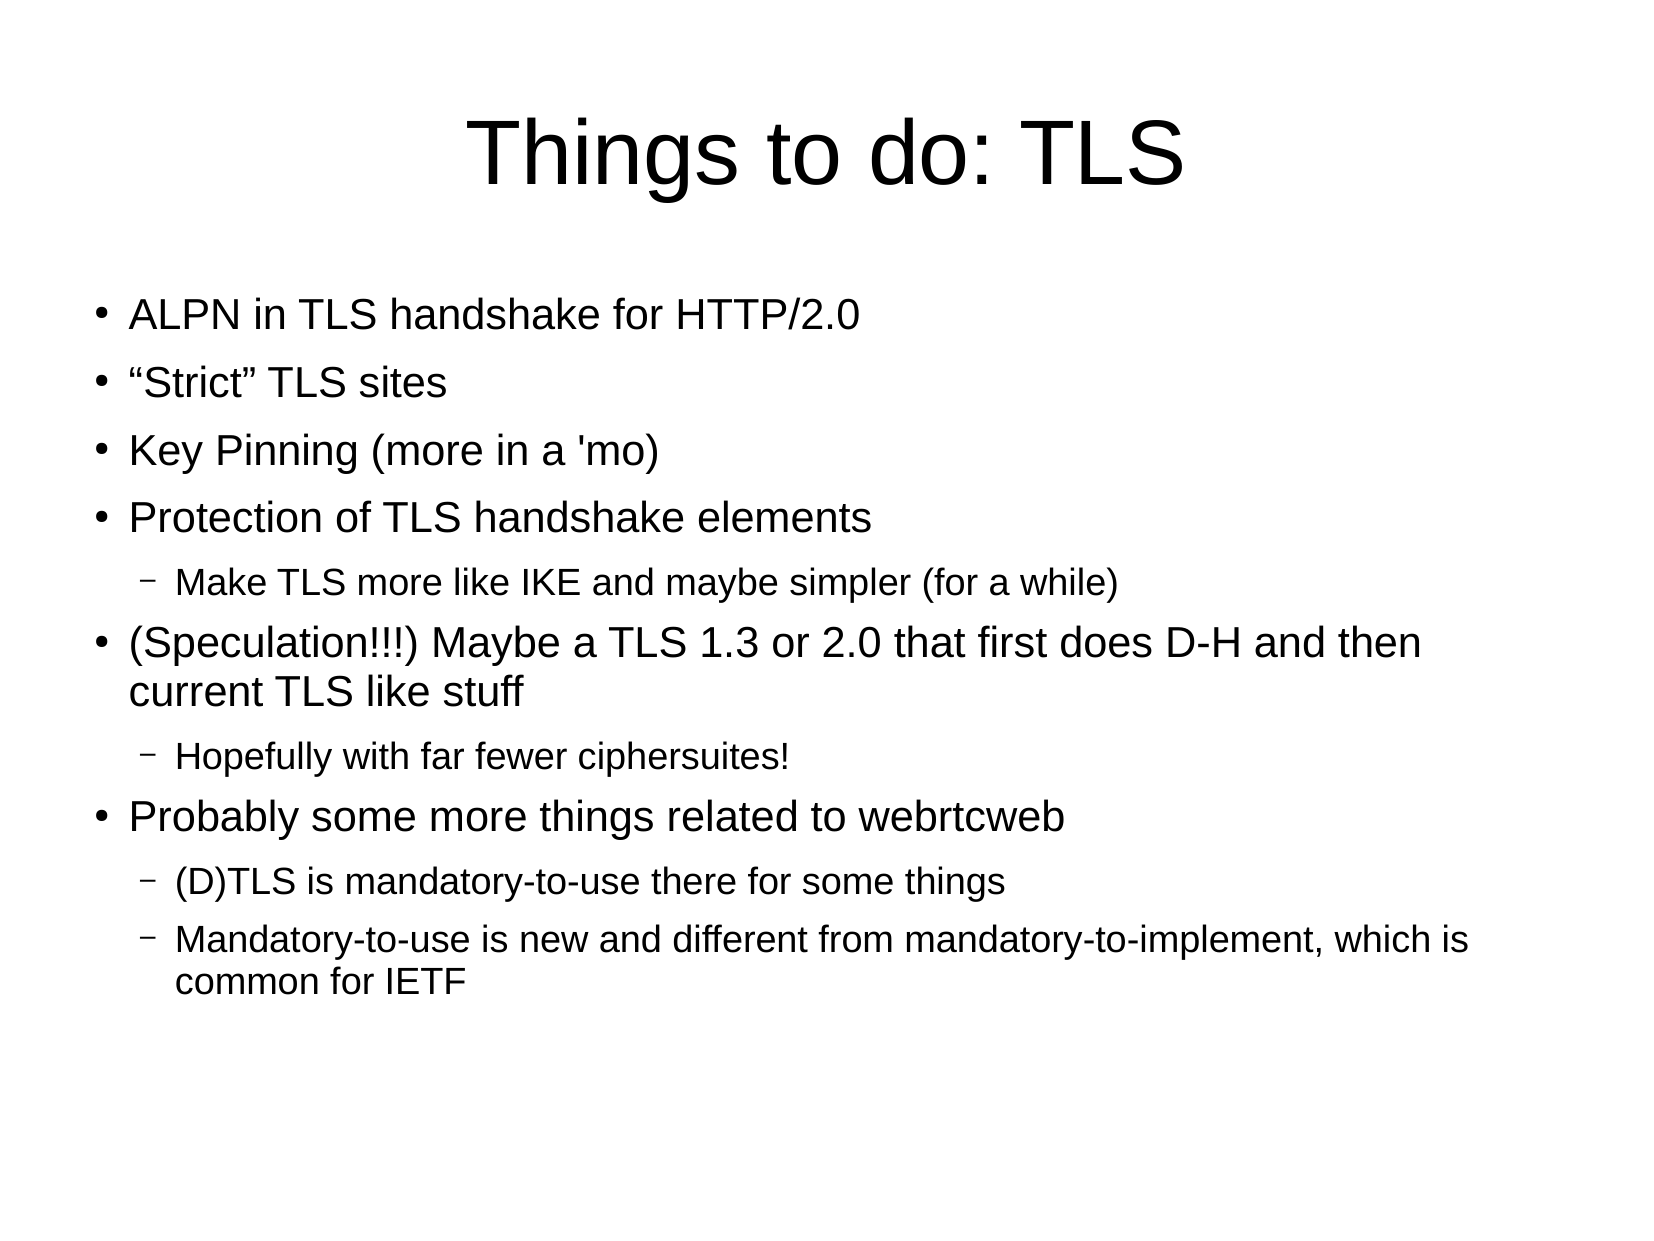

# Things to do: TLS
ALPN in TLS handshake for HTTP/2.0
“Strict” TLS sites
Key Pinning (more in a 'mo)
Protection of TLS handshake elements
Make TLS more like IKE and maybe simpler (for a while)
(Speculation!!!) Maybe a TLS 1.3 or 2.0 that first does D-H and then current TLS like stuff
Hopefully with far fewer ciphersuites!
Probably some more things related to webrtcweb
(D)TLS is mandatory-to-use there for some things
Mandatory-to-use is new and different from mandatory-to-implement, which is common for IETF